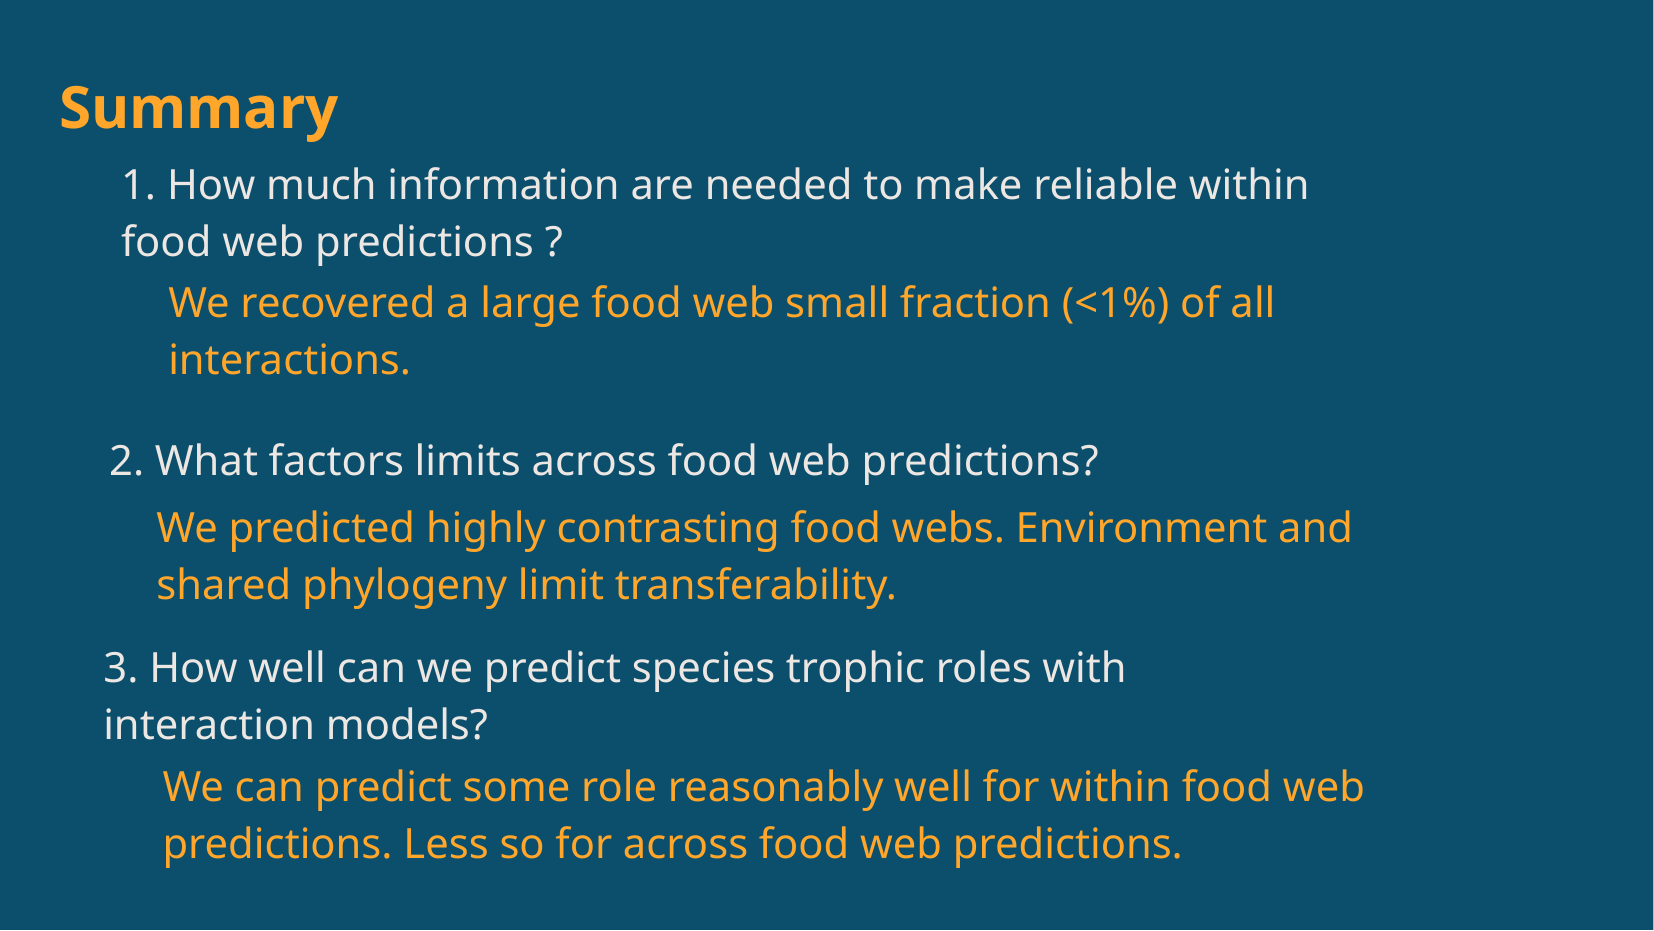

Summary
1. How much information are needed to make reliable within food web predictions ?
We recovered a large food web small fraction (<1%) of all interactions.
2. What factors limits across food web predictions?
We predicted highly contrasting food webs. Environment and shared phylogeny limit transferability.
3. How well can we predict species trophic roles with interaction models?
We can predict some role reasonably well for within food web predictions. Less so for across food web predictions.